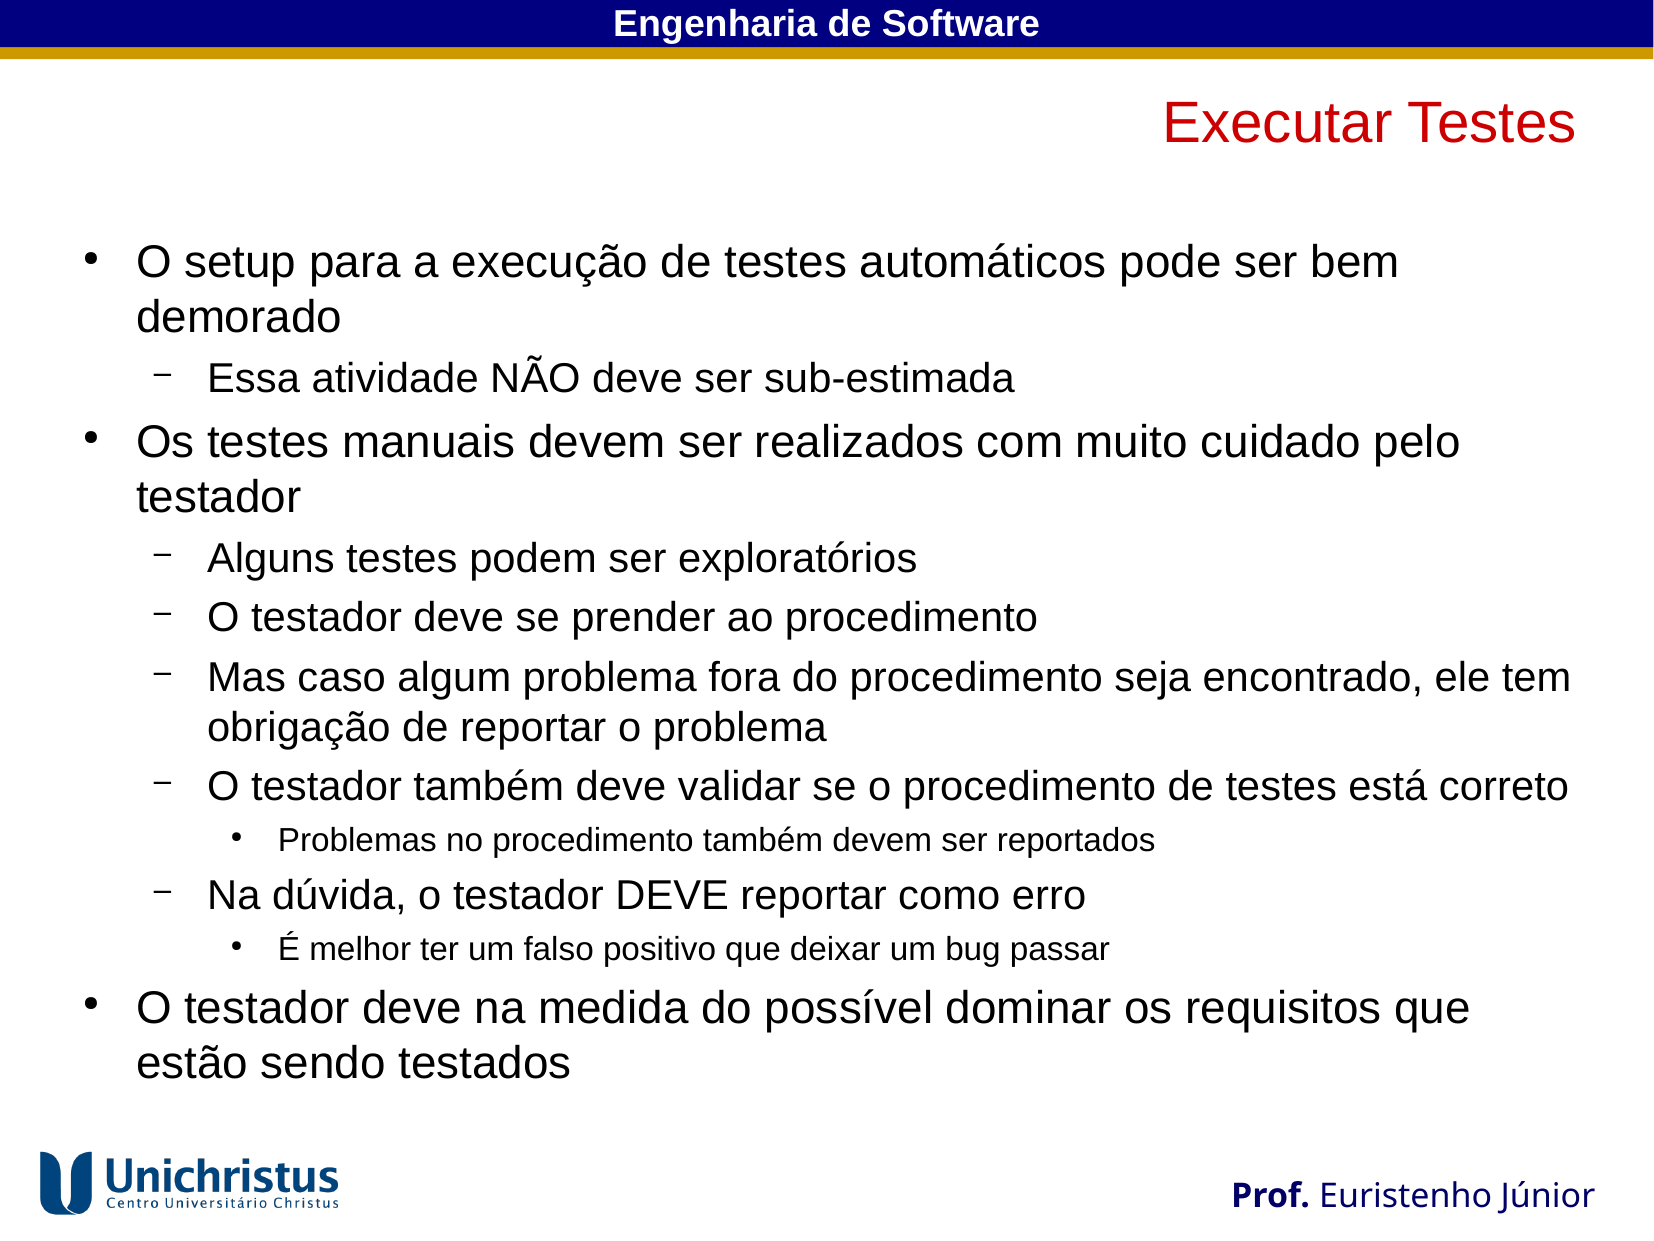

Engenharia de Software
Executar Testes
# O setup para a execução de testes automáticos pode ser bem demorado
Essa atividade NÃO deve ser sub-estimada
Os testes manuais devem ser realizados com muito cuidado pelo testador
Alguns testes podem ser exploratórios
O testador deve se prender ao procedimento
Mas caso algum problema fora do procedimento seja encontrado, ele tem obrigação de reportar o problema
O testador também deve validar se o procedimento de testes está correto
Problemas no procedimento também devem ser reportados
Na dúvida, o testador DEVE reportar como erro
É melhor ter um falso positivo que deixar um bug passar
O testador deve na medida do possível dominar os requisitos que estão sendo testados
Prof. Euristenho Júnior